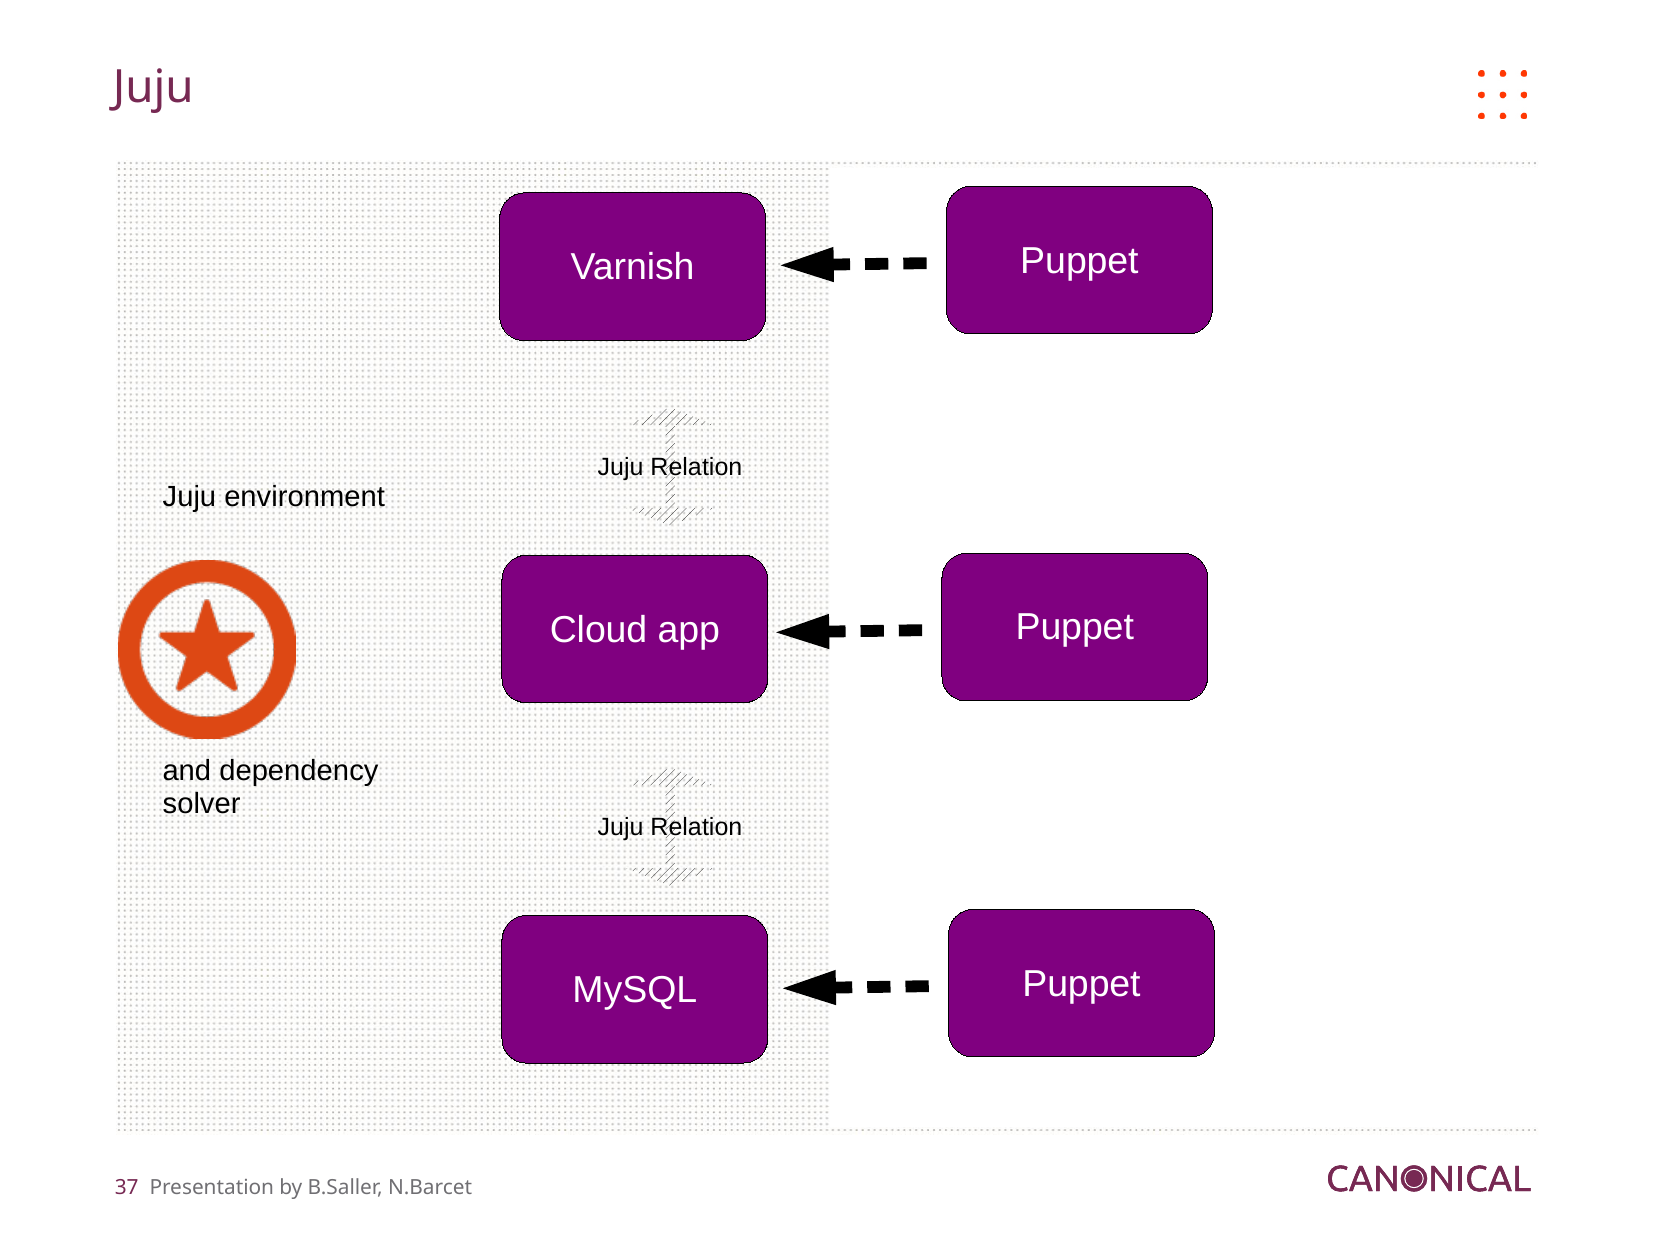

# Juju
Puppet
Puppet
Puppet
Varnish
Juju Relation
Juju environment
Cloud app
and dependency solver
Juju Relation
MySQL